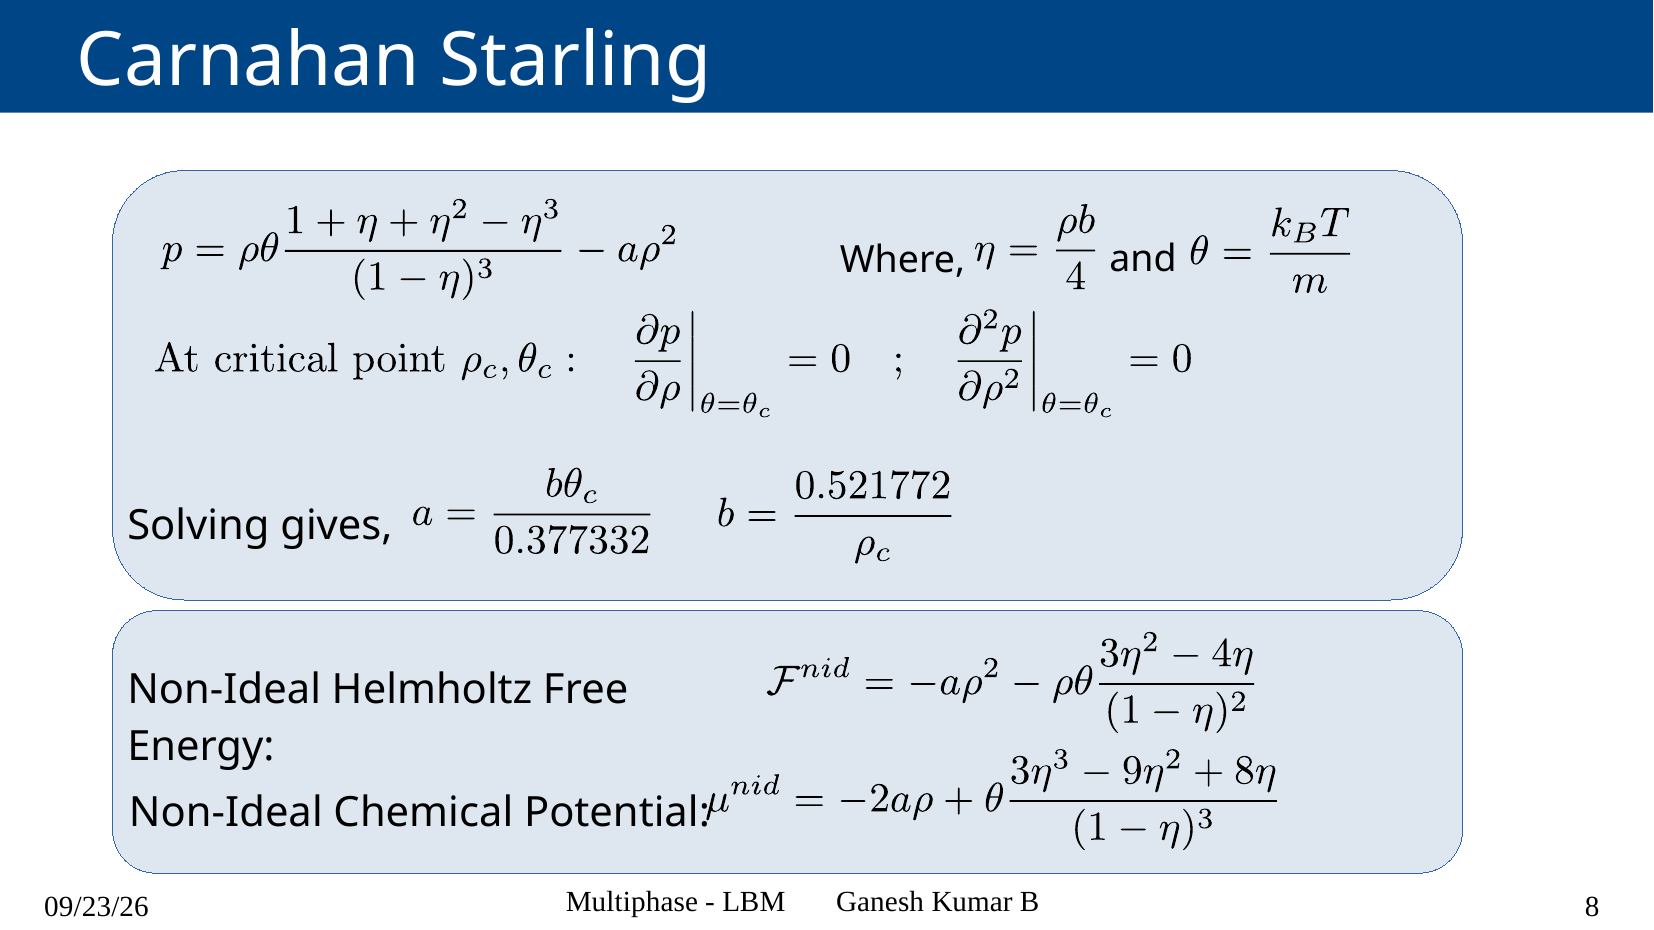

# Carnahan Starling
and
Where,
Solving gives,
Non-Ideal Helmholtz Free Energy:
Non-Ideal Chemical Potential:
Multiphase - LBM Ganesh Kumar B
8